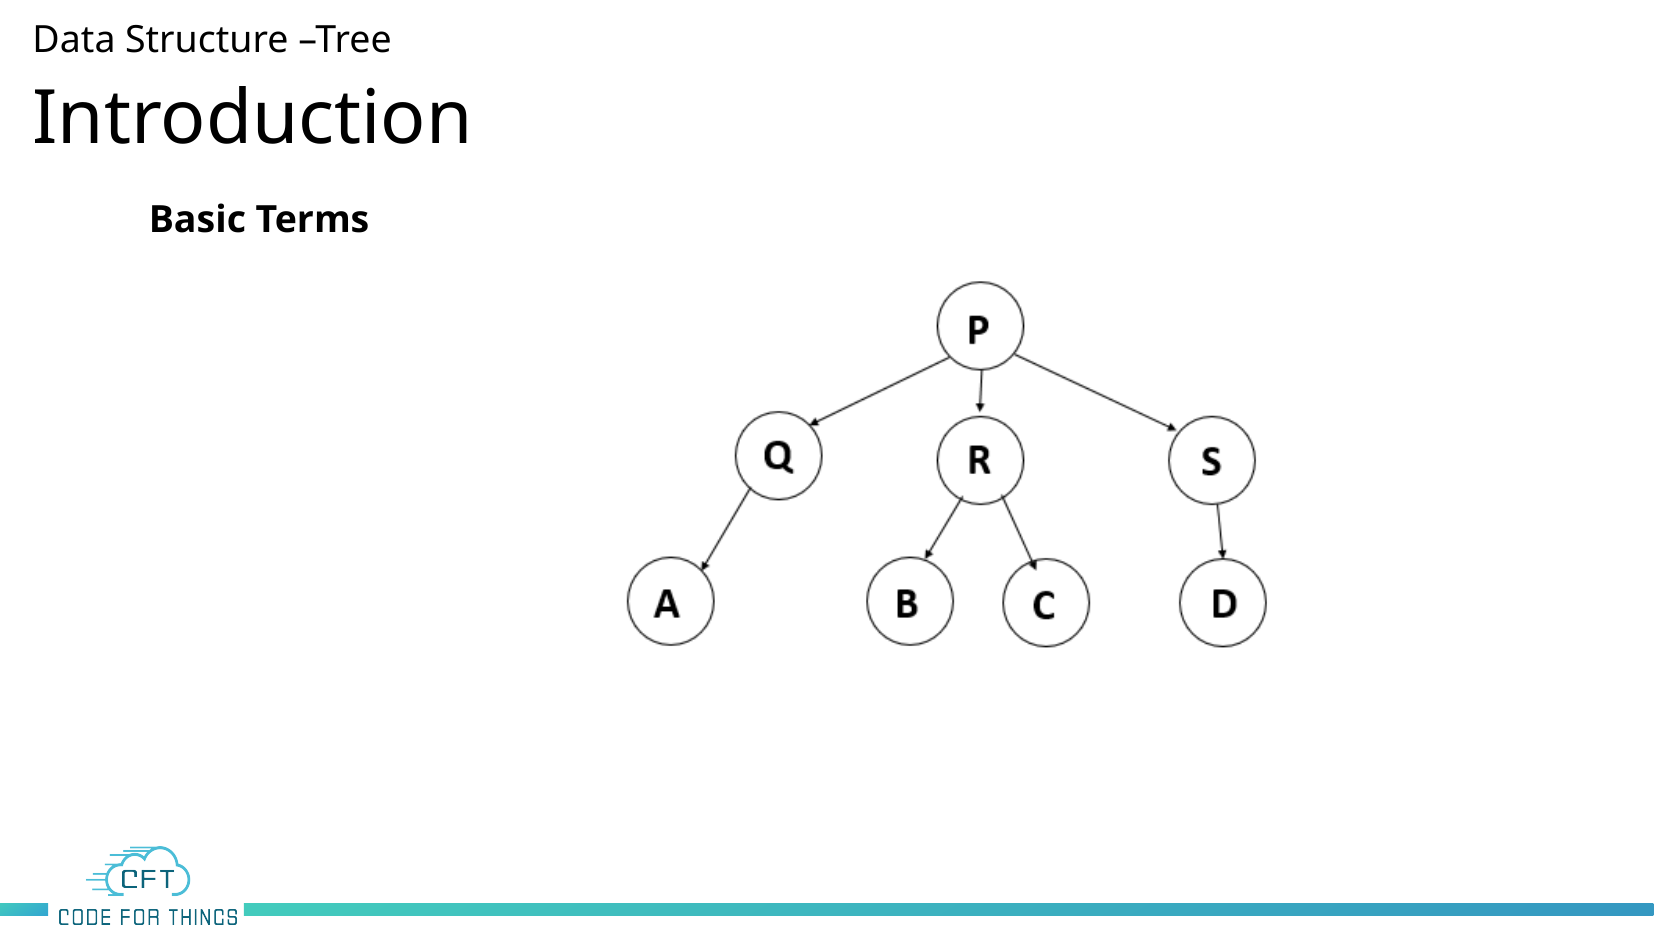

# Data Structure –Tree Introduction
Basic Terms